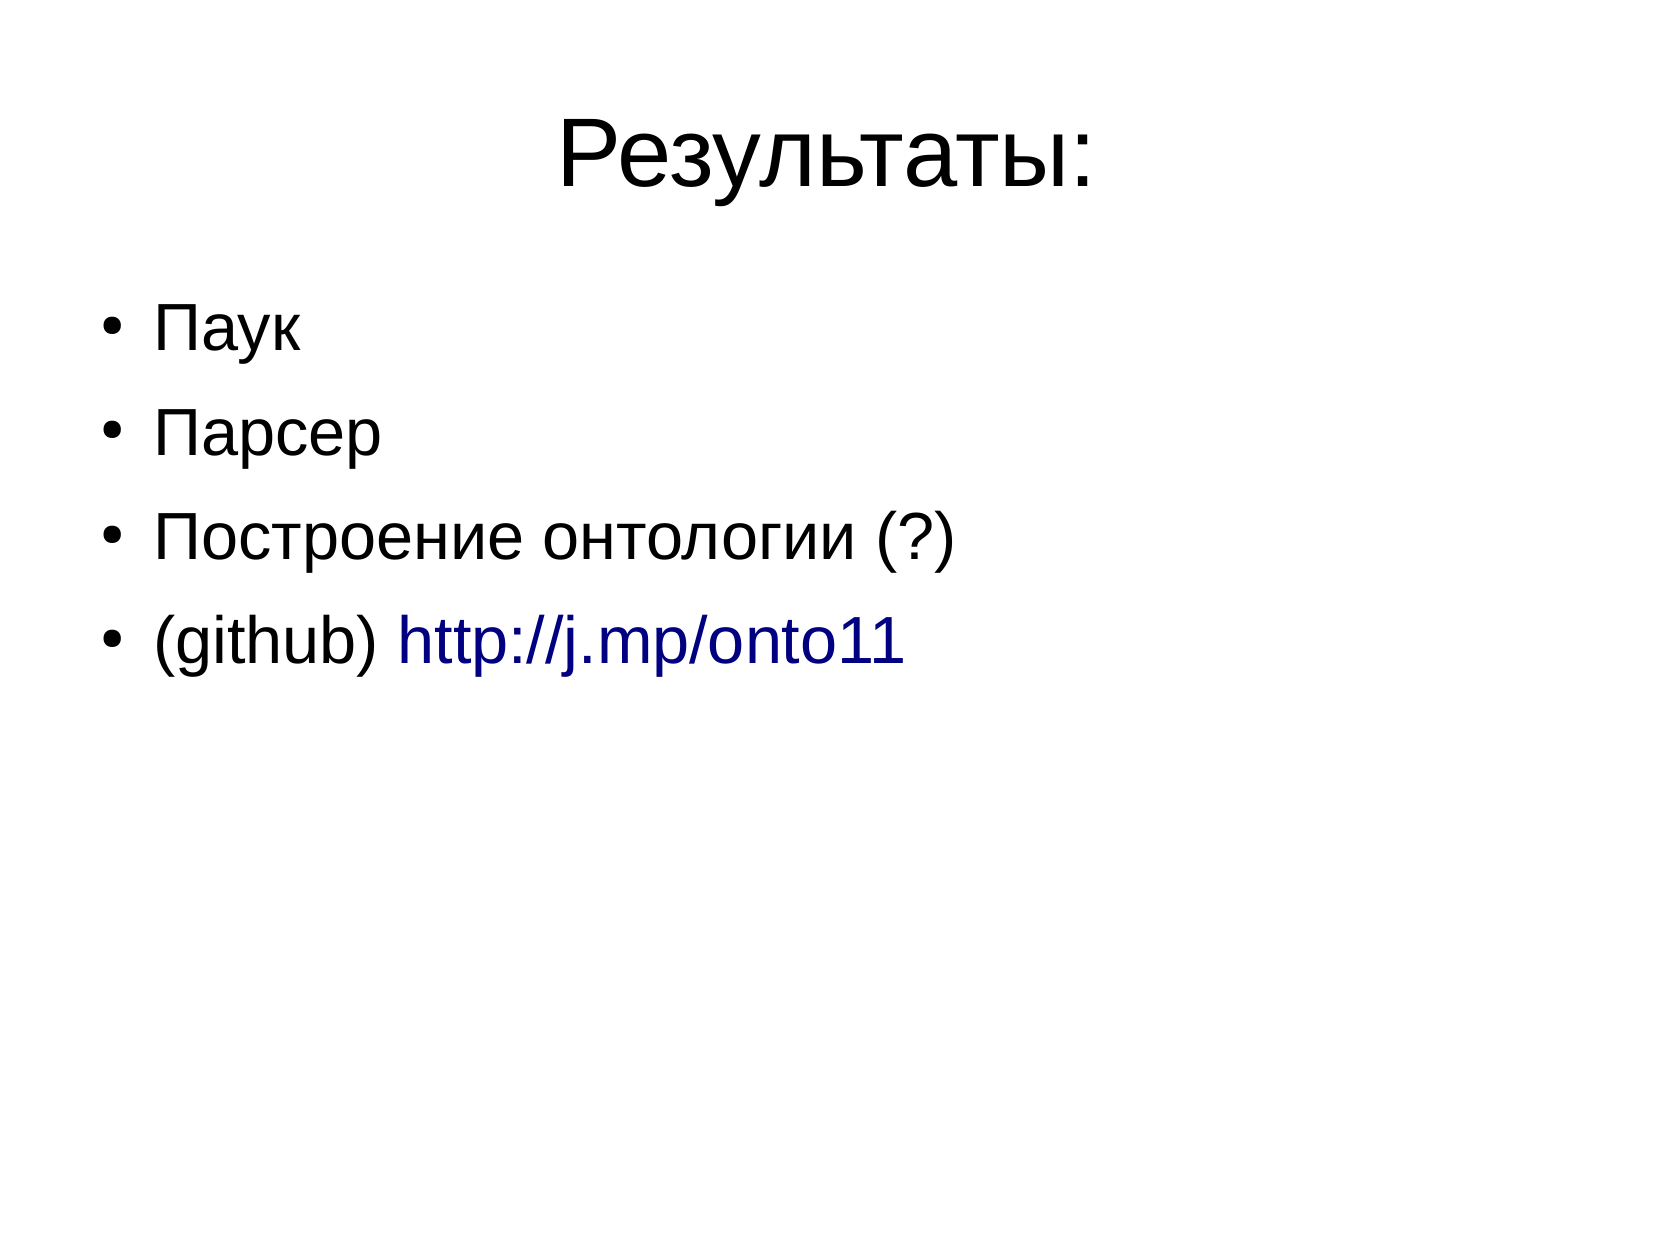

# Результаты:
Паук
Парсер
Построение онтологии (?)
(github) http://j.mp/onto11